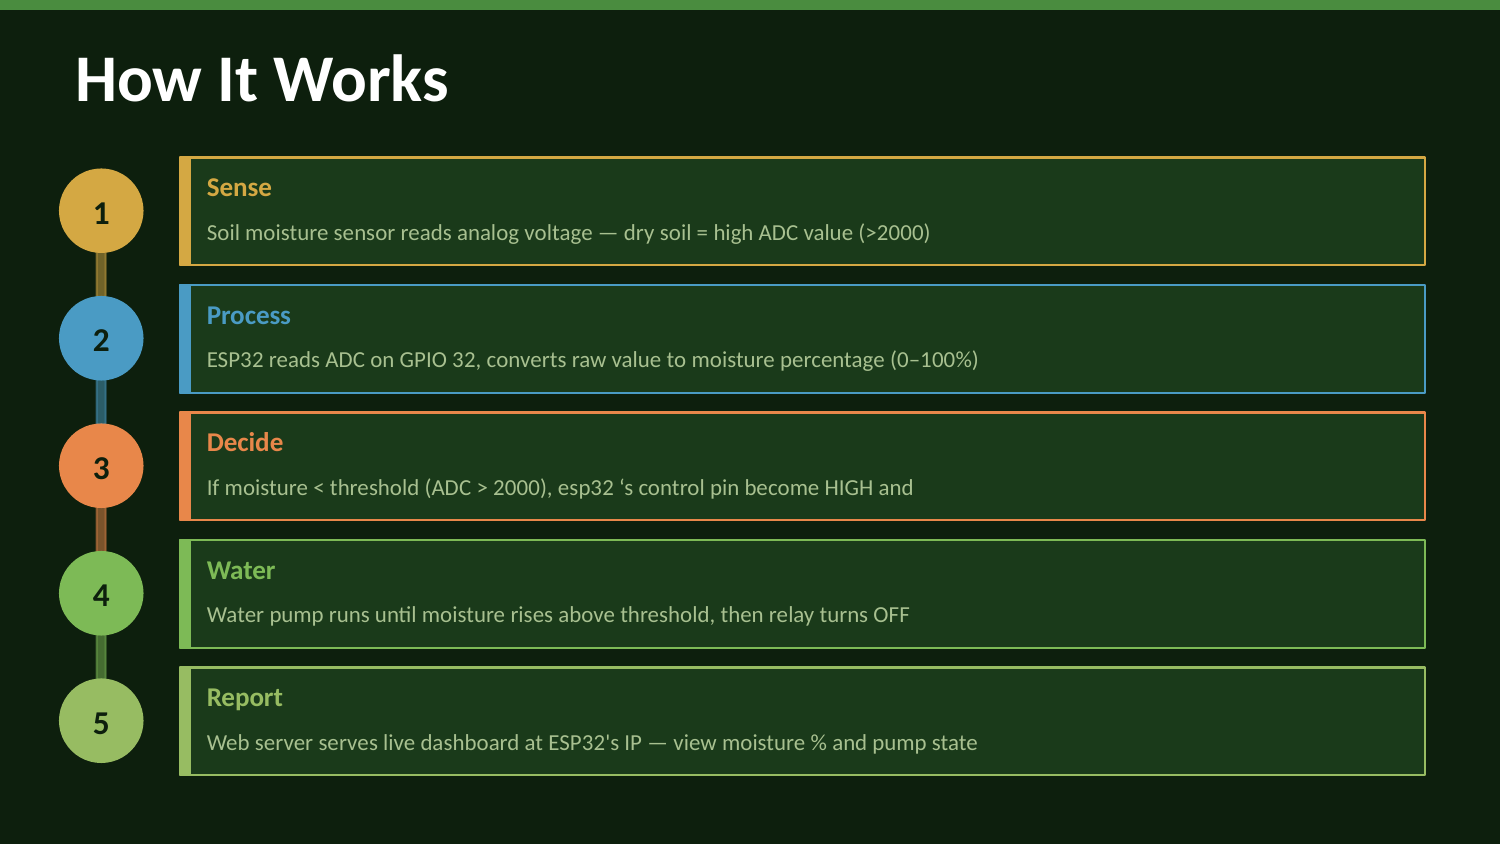

How It Works
Sense
1
Soil moisture sensor reads analog voltage — dry soil = high ADC value (>2000)
Process
2
ESP32 reads ADC on GPIO 32, converts raw value to moisture percentage (0–100%)
Decide
3
If moisture < threshold (ADC > 2000), esp32 ‘s control pin become HIGH and
Water
4
Water pump runs until moisture rises above threshold, then relay turns OFF
Report
5
Web server serves live dashboard at ESP32's IP — view moisture % and pump state